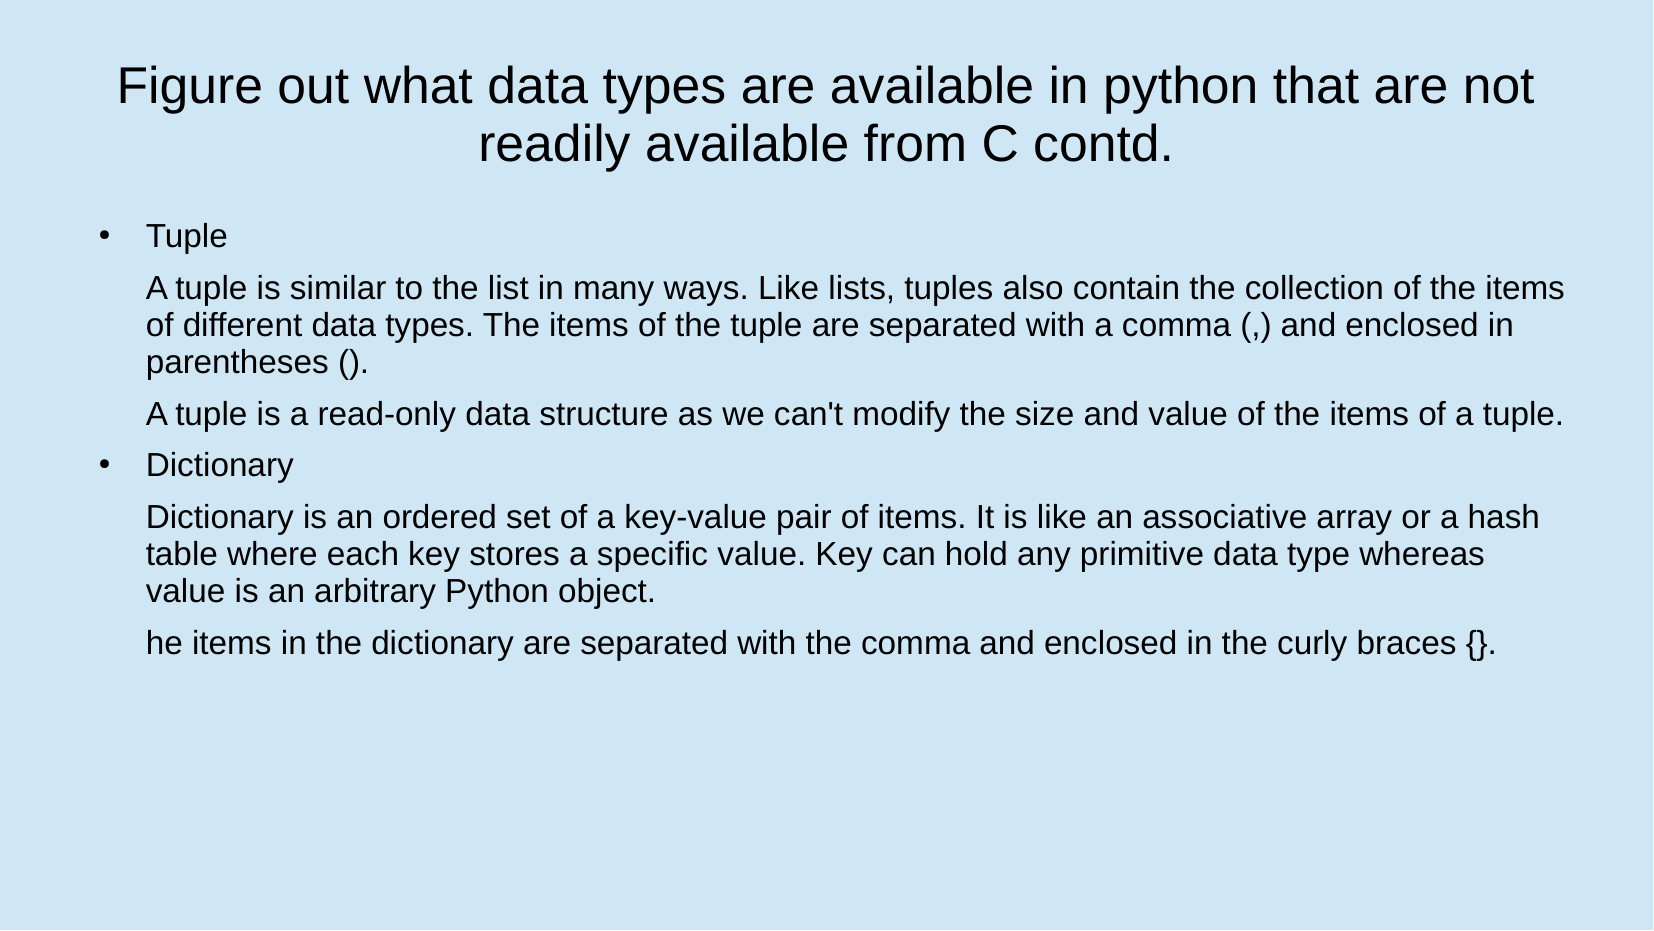

# Figure out what data types are available in python that are not readily available from C contd.
Tuple
A tuple is similar to the list in many ways. Like lists, tuples also contain the collection of the items of different data types. The items of the tuple are separated with a comma (,) and enclosed in parentheses ().
A tuple is a read-only data structure as we can't modify the size and value of the items of a tuple.
Dictionary
Dictionary is an ordered set of a key-value pair of items. It is like an associative array or a hash table where each key stores a specific value. Key can hold any primitive data type whereas value is an arbitrary Python object.
he items in the dictionary are separated with the comma and enclosed in the curly braces {}.